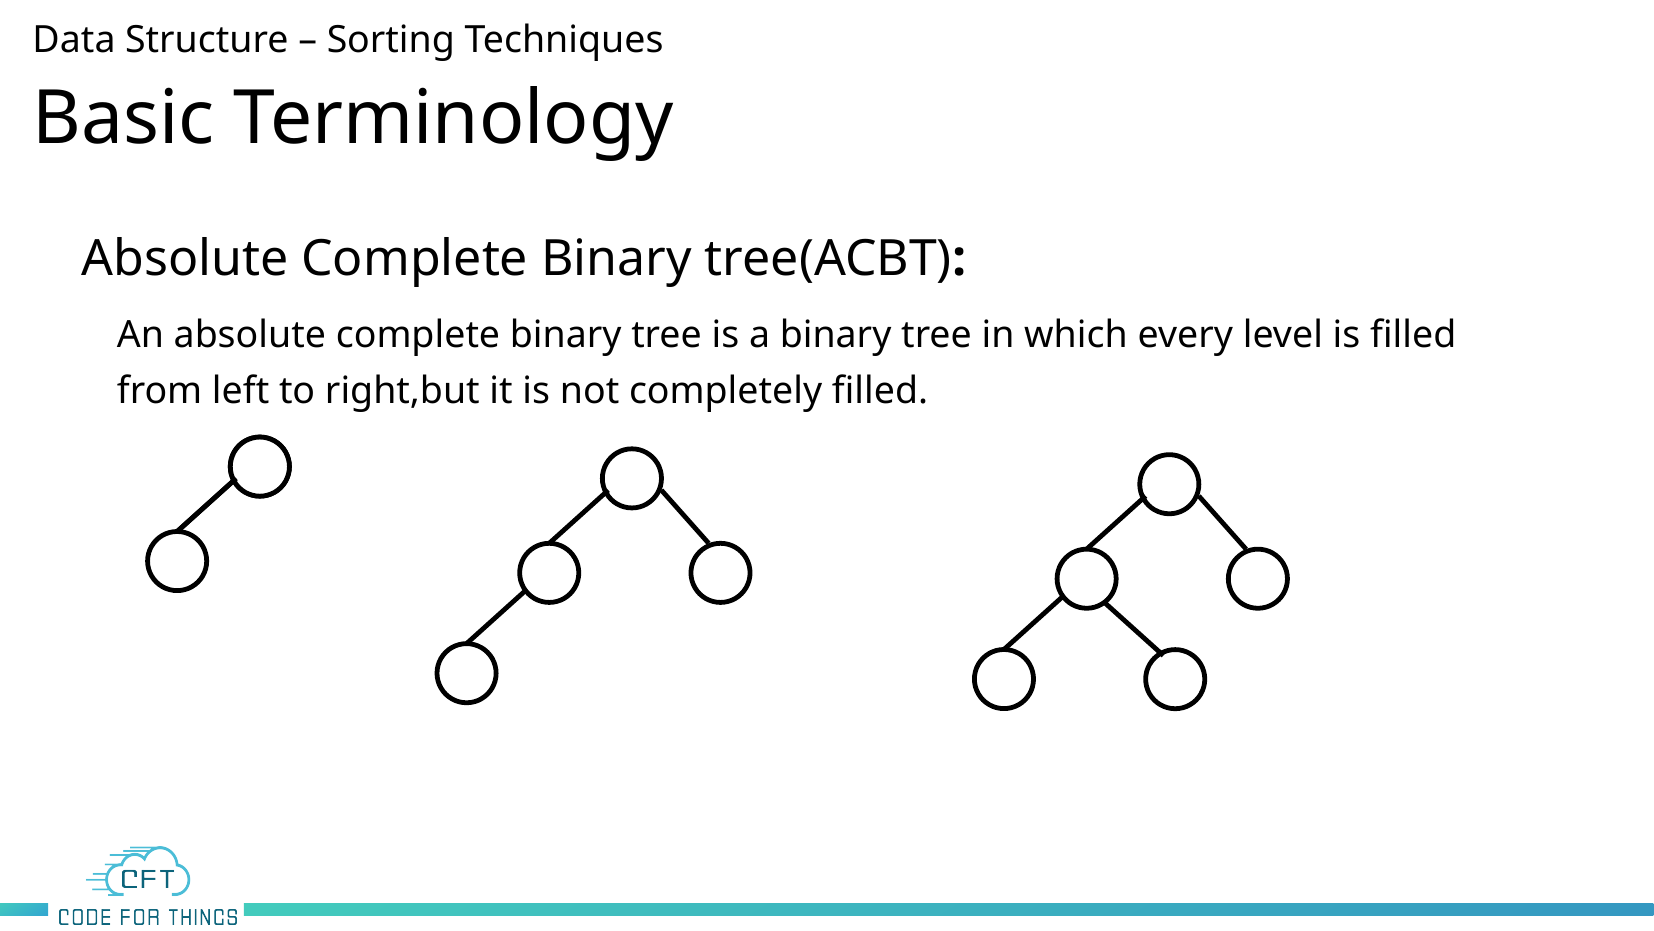

# Data Structure – Sorting Techniques Basic Terminology
 Absolute Complete Binary tree(ACBT):
 An absolute complete binary tree is a binary tree in which every level is filled
 from left to right,but it is not completely filled.